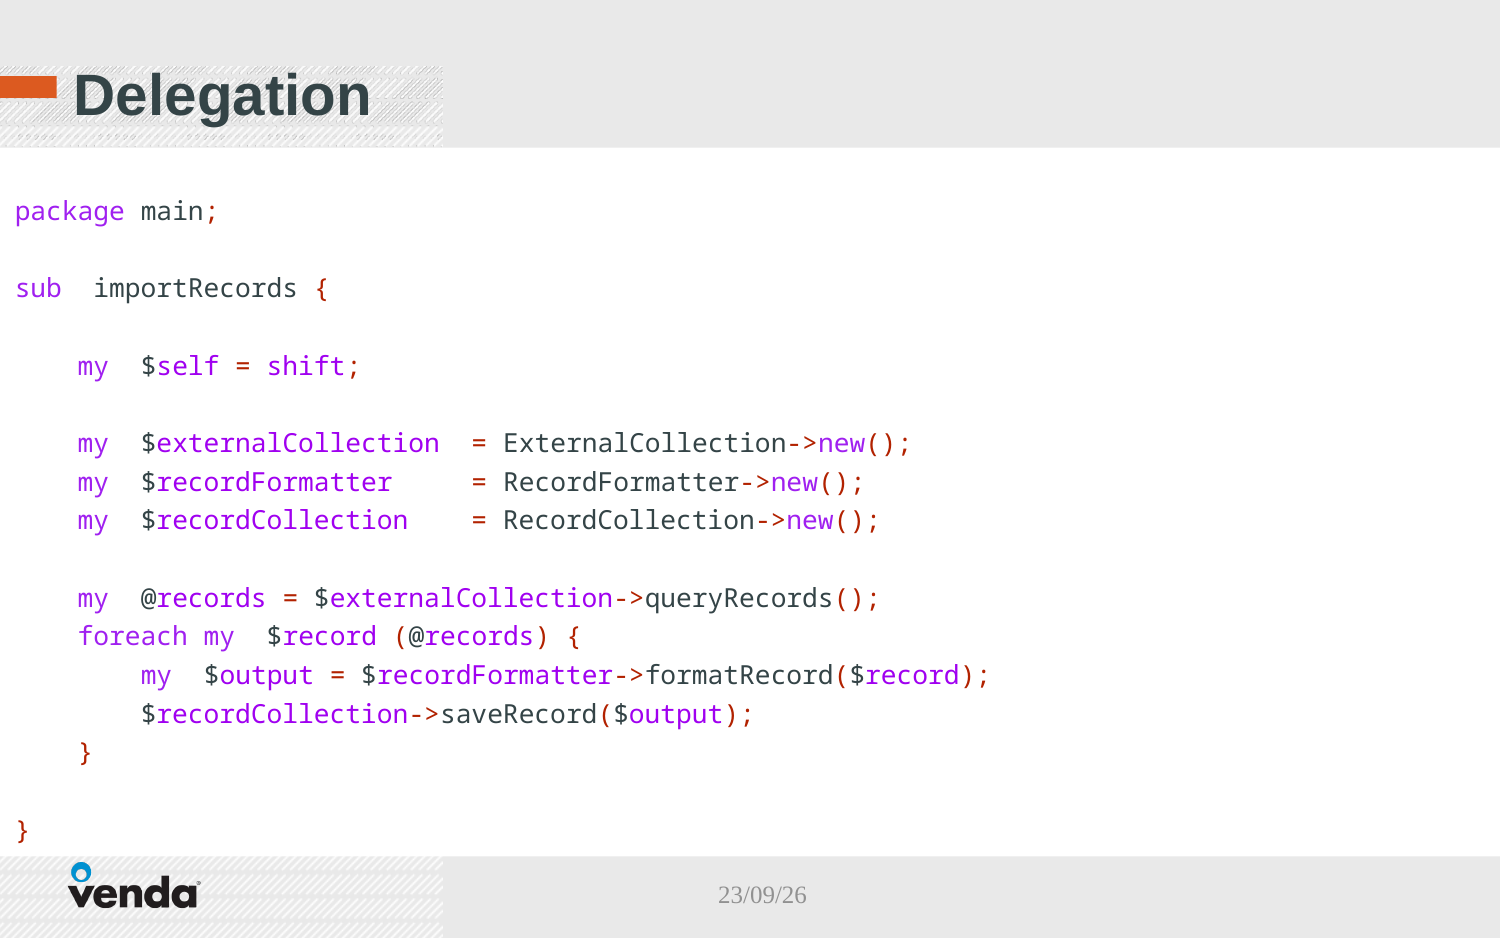

# Delegation
package main;
sub importRecords {
 my $self = shift;
 my $externalCollection = ExternalCollection->new();
 my $recordFormatter = RecordFormatter->new();
 my $recordCollection = RecordCollection->new();
 my @records = $externalCollection->queryRecords();
 foreach my $record (@records) {
 my $output = $recordFormatter->formatRecord($record);
 $recordCollection->saveRecord($output);
 }
}